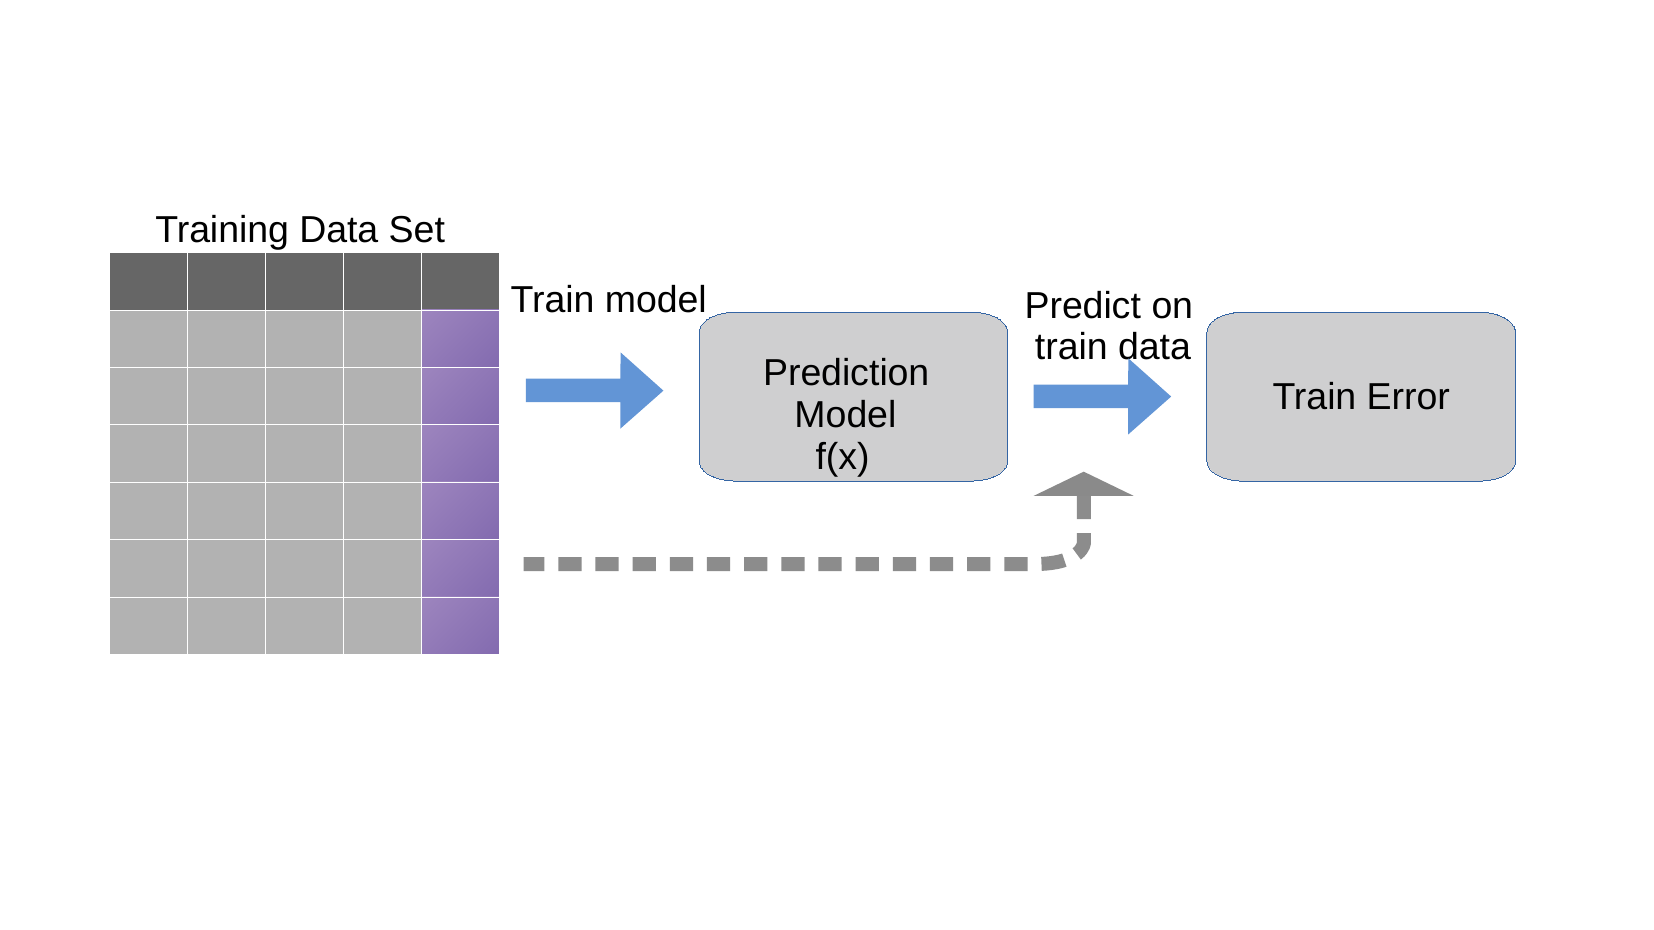

Training Data Set
| | | | | |
| --- | --- | --- | --- | --- |
| | | | | |
| | | | | |
| | | | | |
| | | | | |
| | | | | |
| | | | | |
Train model
 Predict on train data
Train Error
Prediction Model
 f(x)